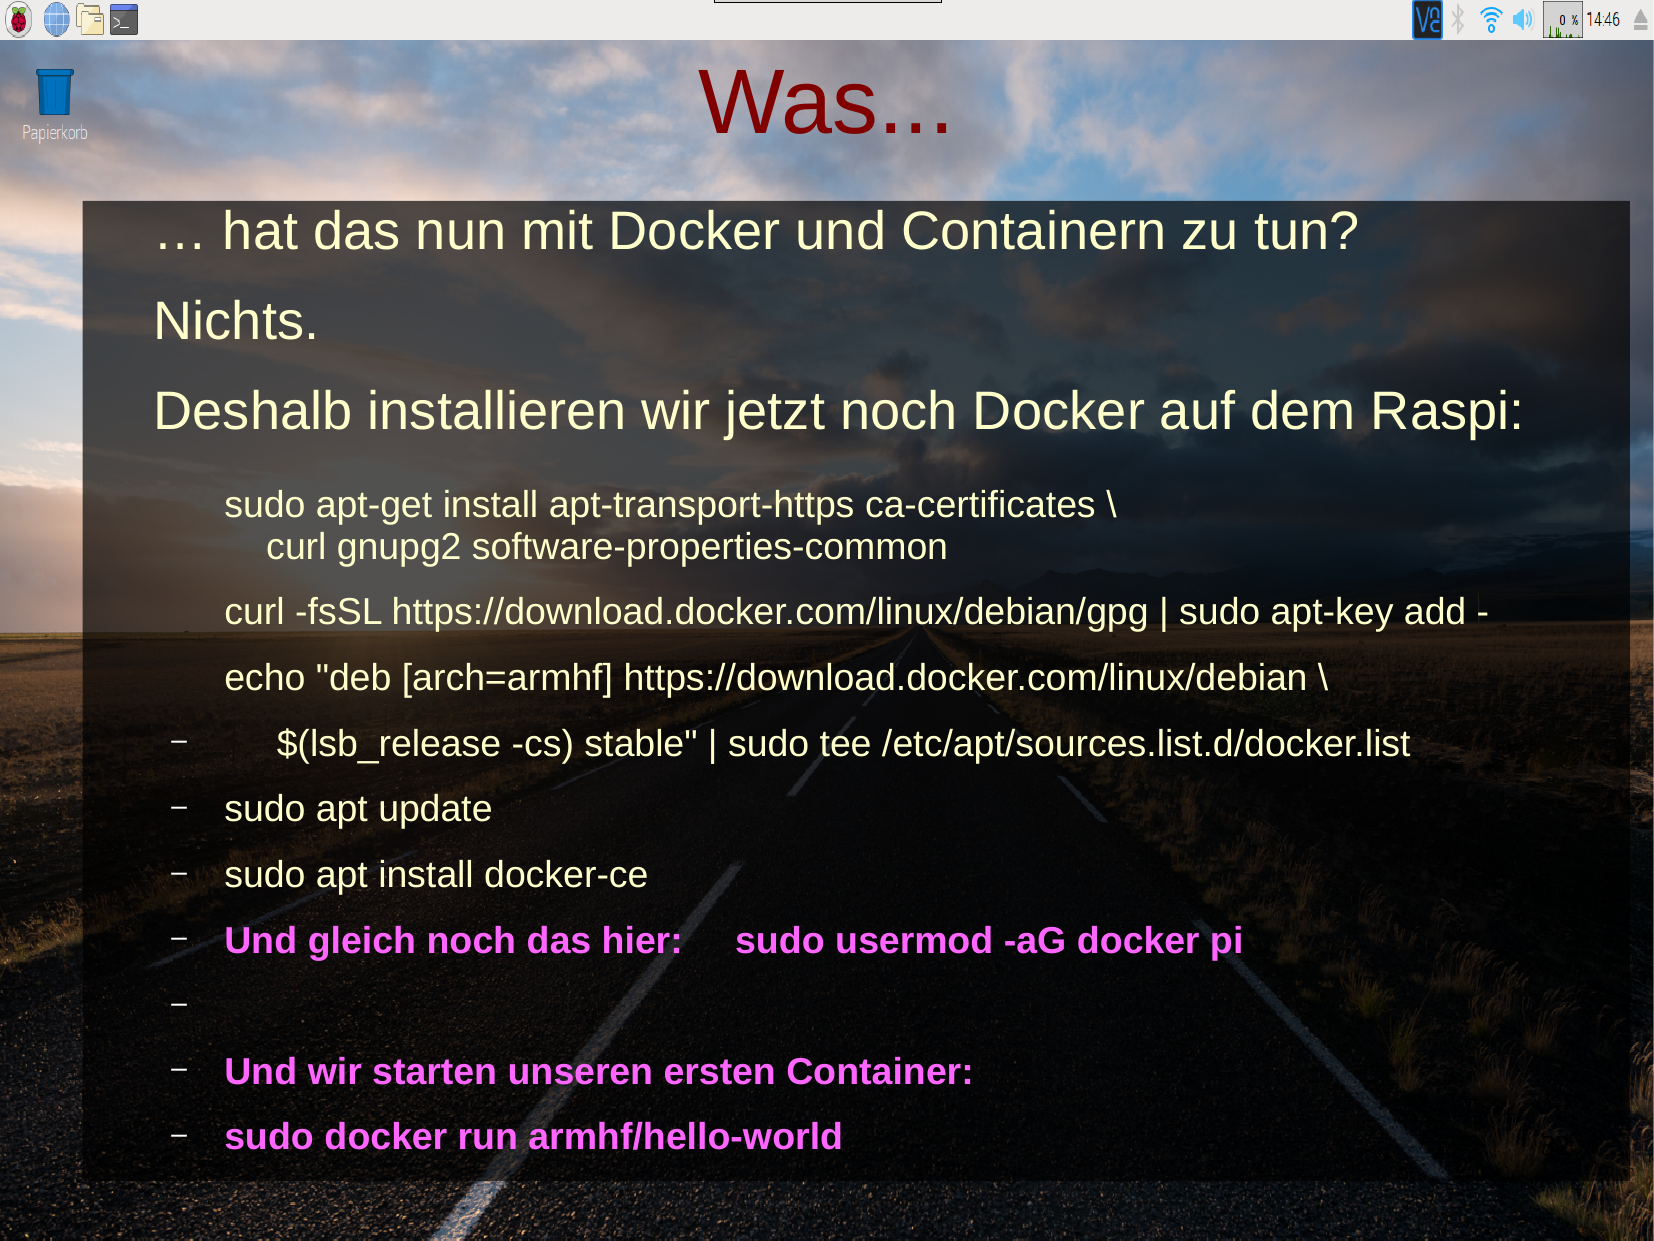

# Was...
… hat das nun mit Docker und Containern zu tun?
Nichts.
Deshalb installieren wir jetzt noch Docker auf dem Raspi:
sudo apt-get install apt-transport-https ca-certificates \
 curl gnupg2 software-properties-common
curl -fsSL https://download.docker.com/linux/debian/gpg | sudo apt-key add -
echo "deb [arch=armhf] https://download.docker.com/linux/debian \
 $(lsb_release -cs) stable" | sudo tee /etc/apt/sources.list.d/docker.list
sudo apt update
sudo apt install docker-ce
Und gleich noch das hier: sudo usermod -aG docker pi
Und wir starten unseren ersten Container:
sudo docker run armhf/hello-world
32